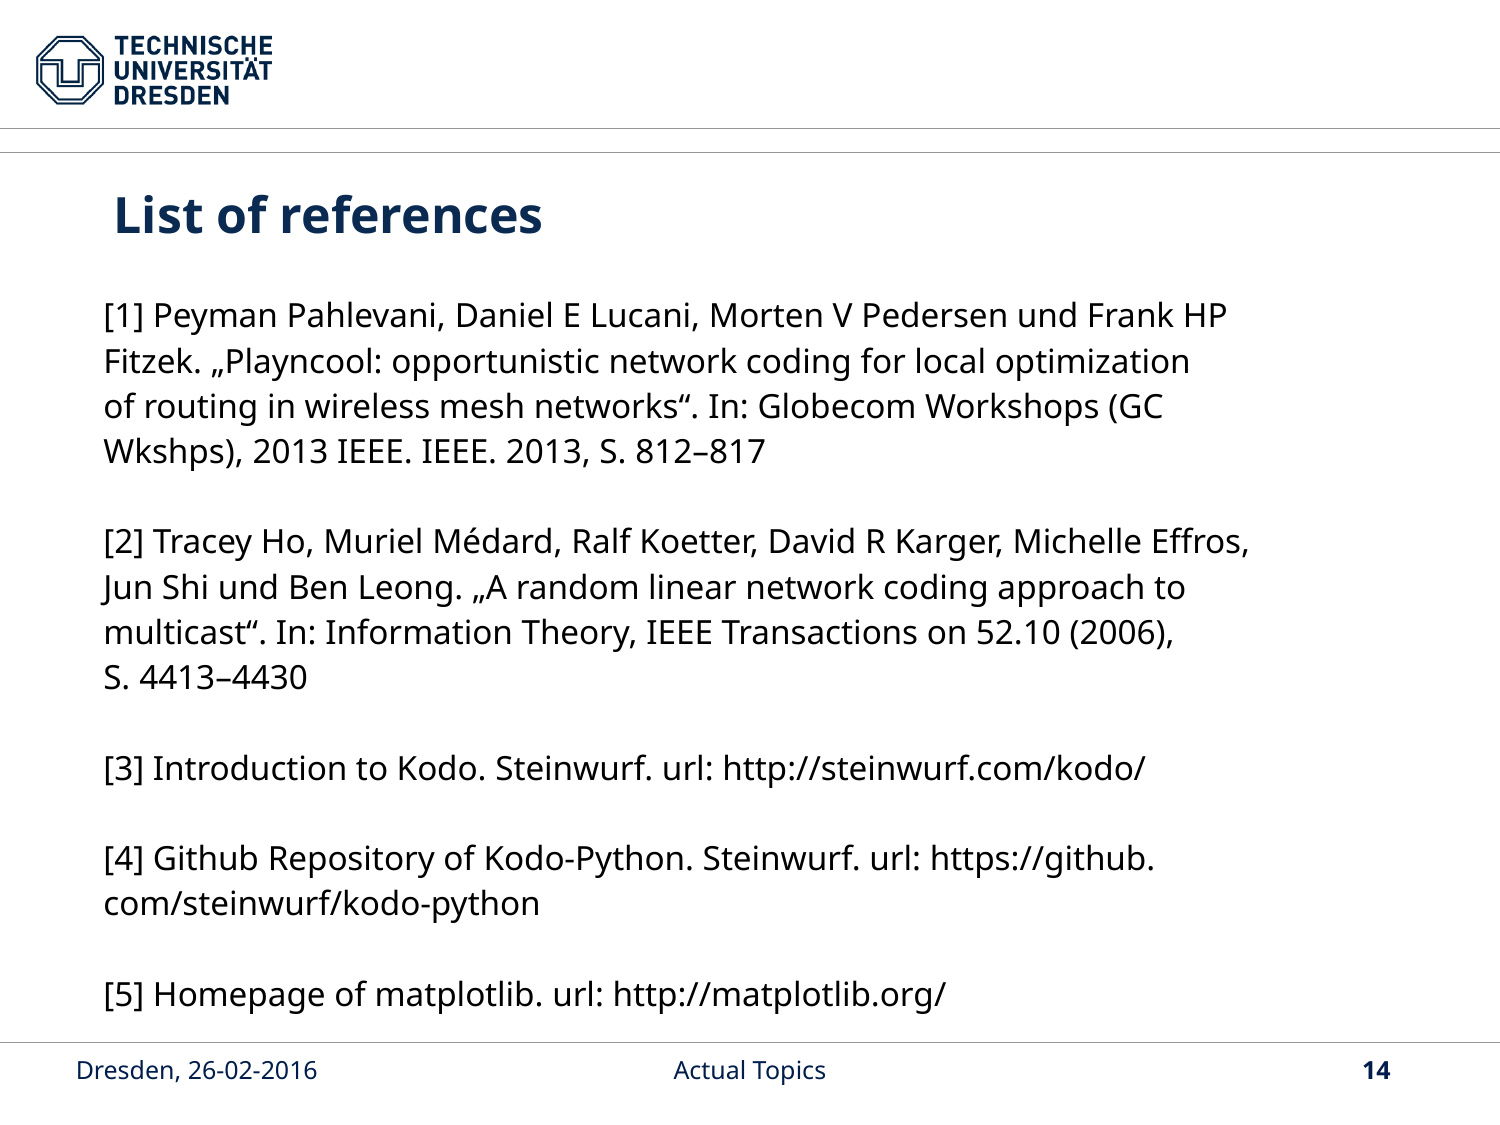

List of references
[1] Peyman Pahlevani, Daniel E Lucani, Morten V Pedersen und Frank HP
Fitzek. „Playncool: opportunistic network coding for local optimization
of routing in wireless mesh networks“. In: Globecom Workshops (GC
Wkshps), 2013 IEEE. IEEE. 2013, S. 812–817
[2] Tracey Ho, Muriel Médard, Ralf Koetter, David R Karger, Michelle Effros,
Jun Shi und Ben Leong. „A random linear network coding approach to
multicast“. In: Information Theory, IEEE Transactions on 52.10 (2006),
S. 4413–4430
[3] Introduction to Kodo. Steinwurf. url: http://steinwurf.com/kodo/
[4] Github Repository of Kodo-Python. Steinwurf. url: https://github.
com/steinwurf/kodo-python
[5] Homepage of matplotlib. url: http://matplotlib.org/
Actual Topics
14